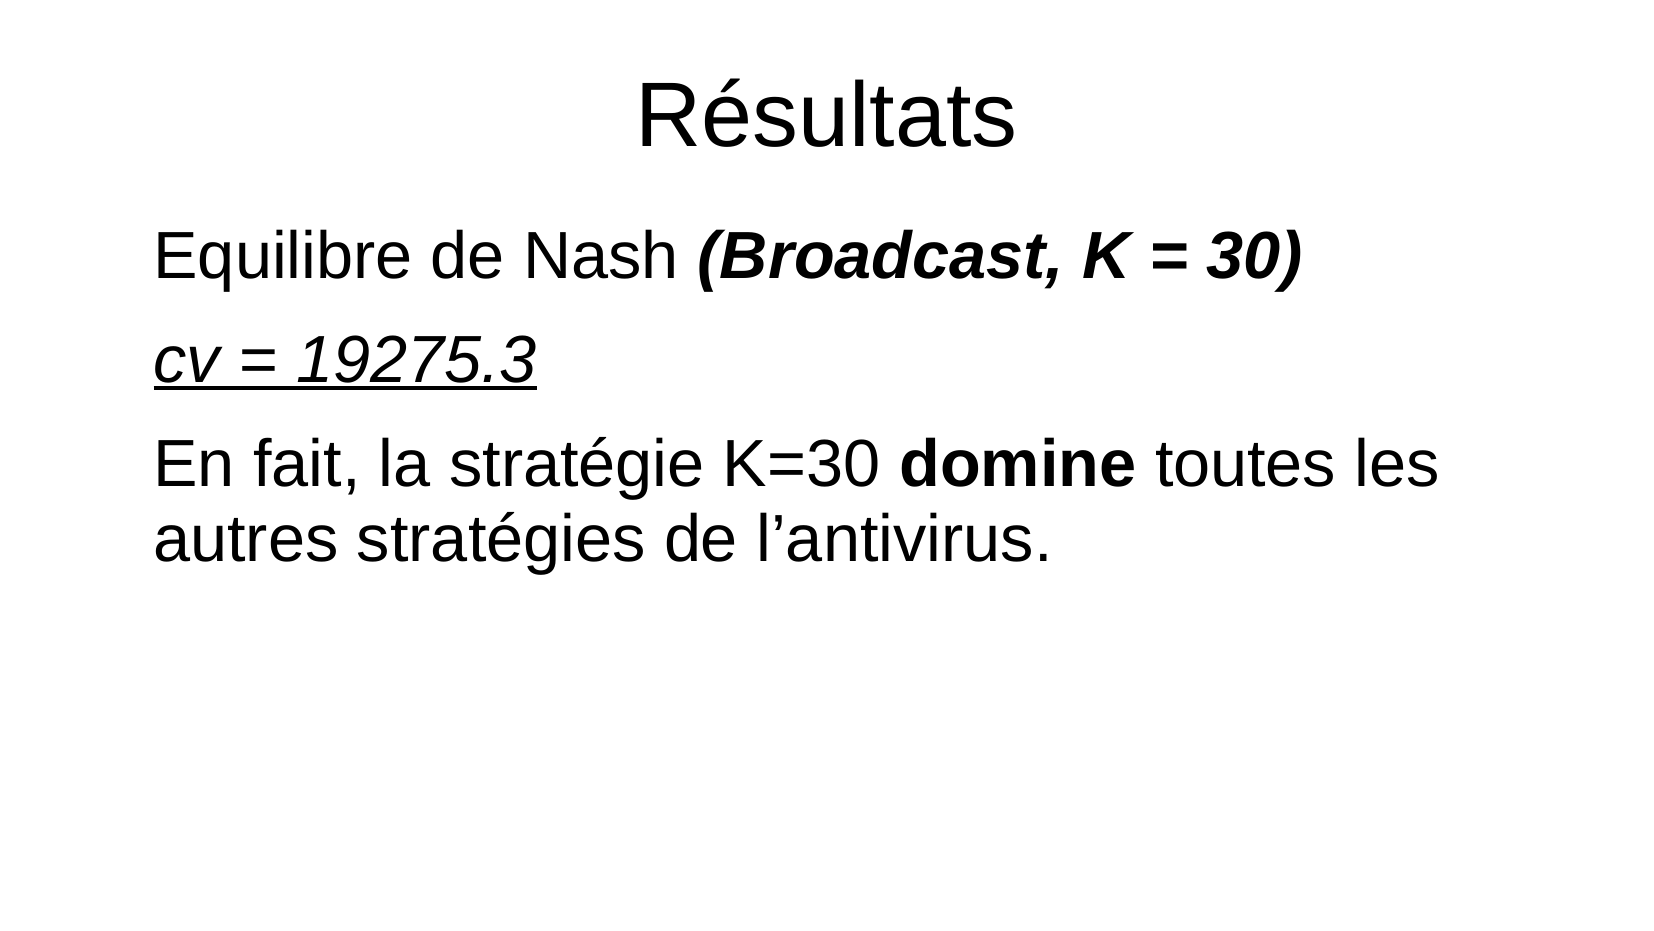

# Résultats
Equilibre de Nash (Broadcast, K = 30)
cv = 19275.3
En fait, la stratégie K=30 domine toutes les autres stratégies de l’antivirus.